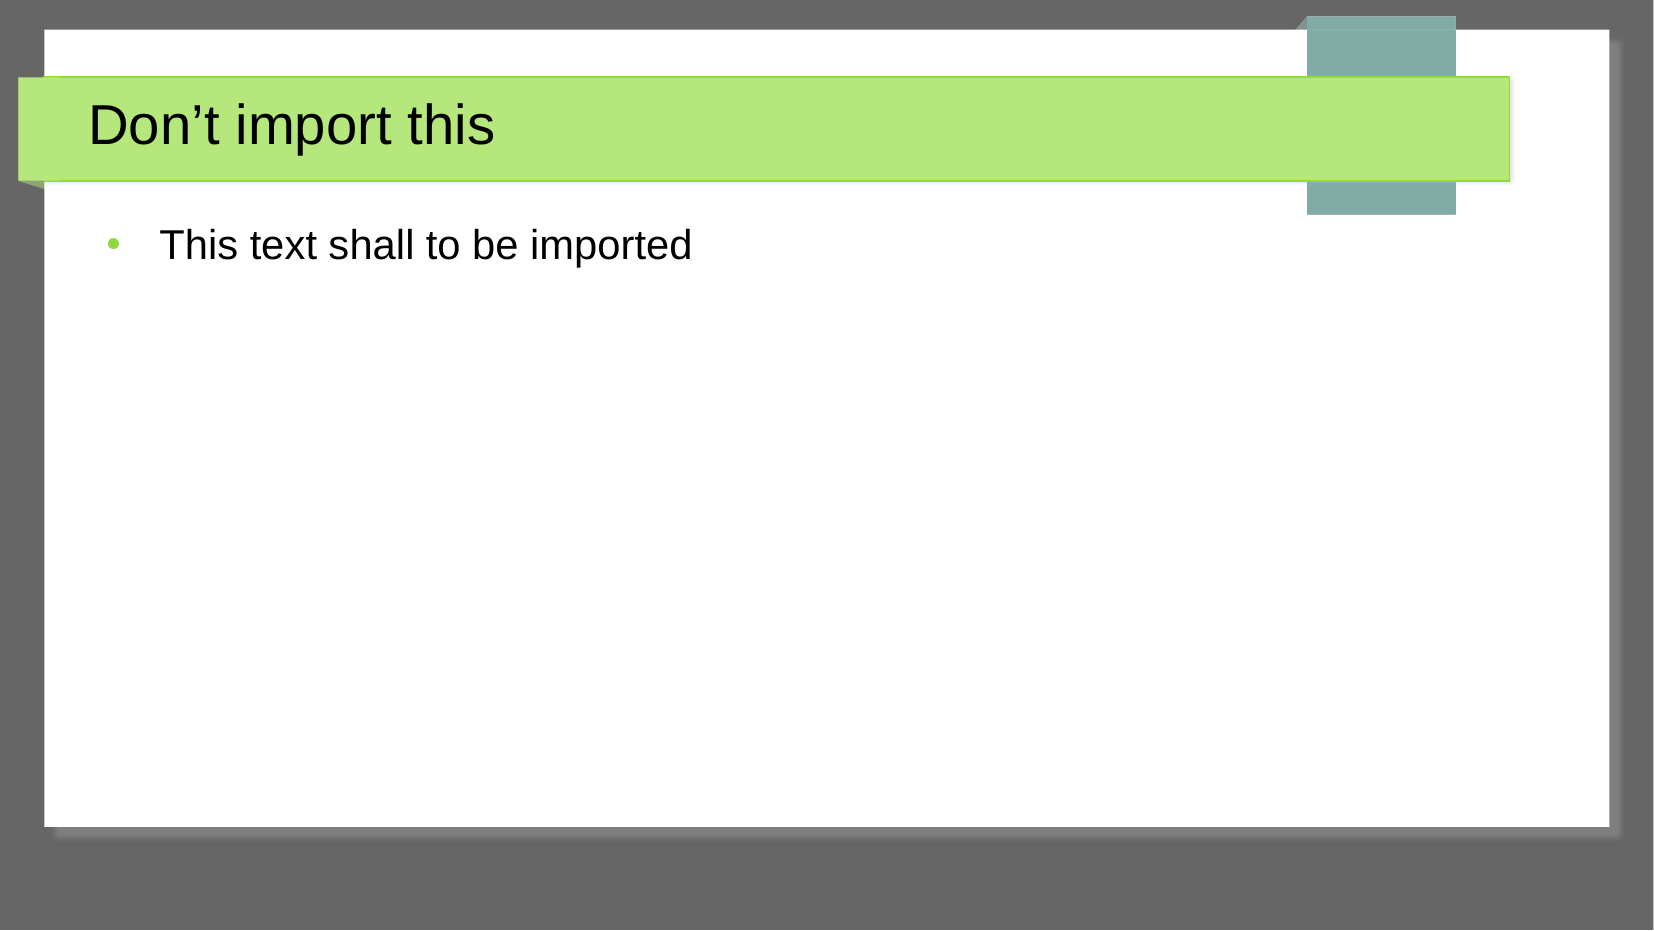

# Don’t import this
This text shall to be imported